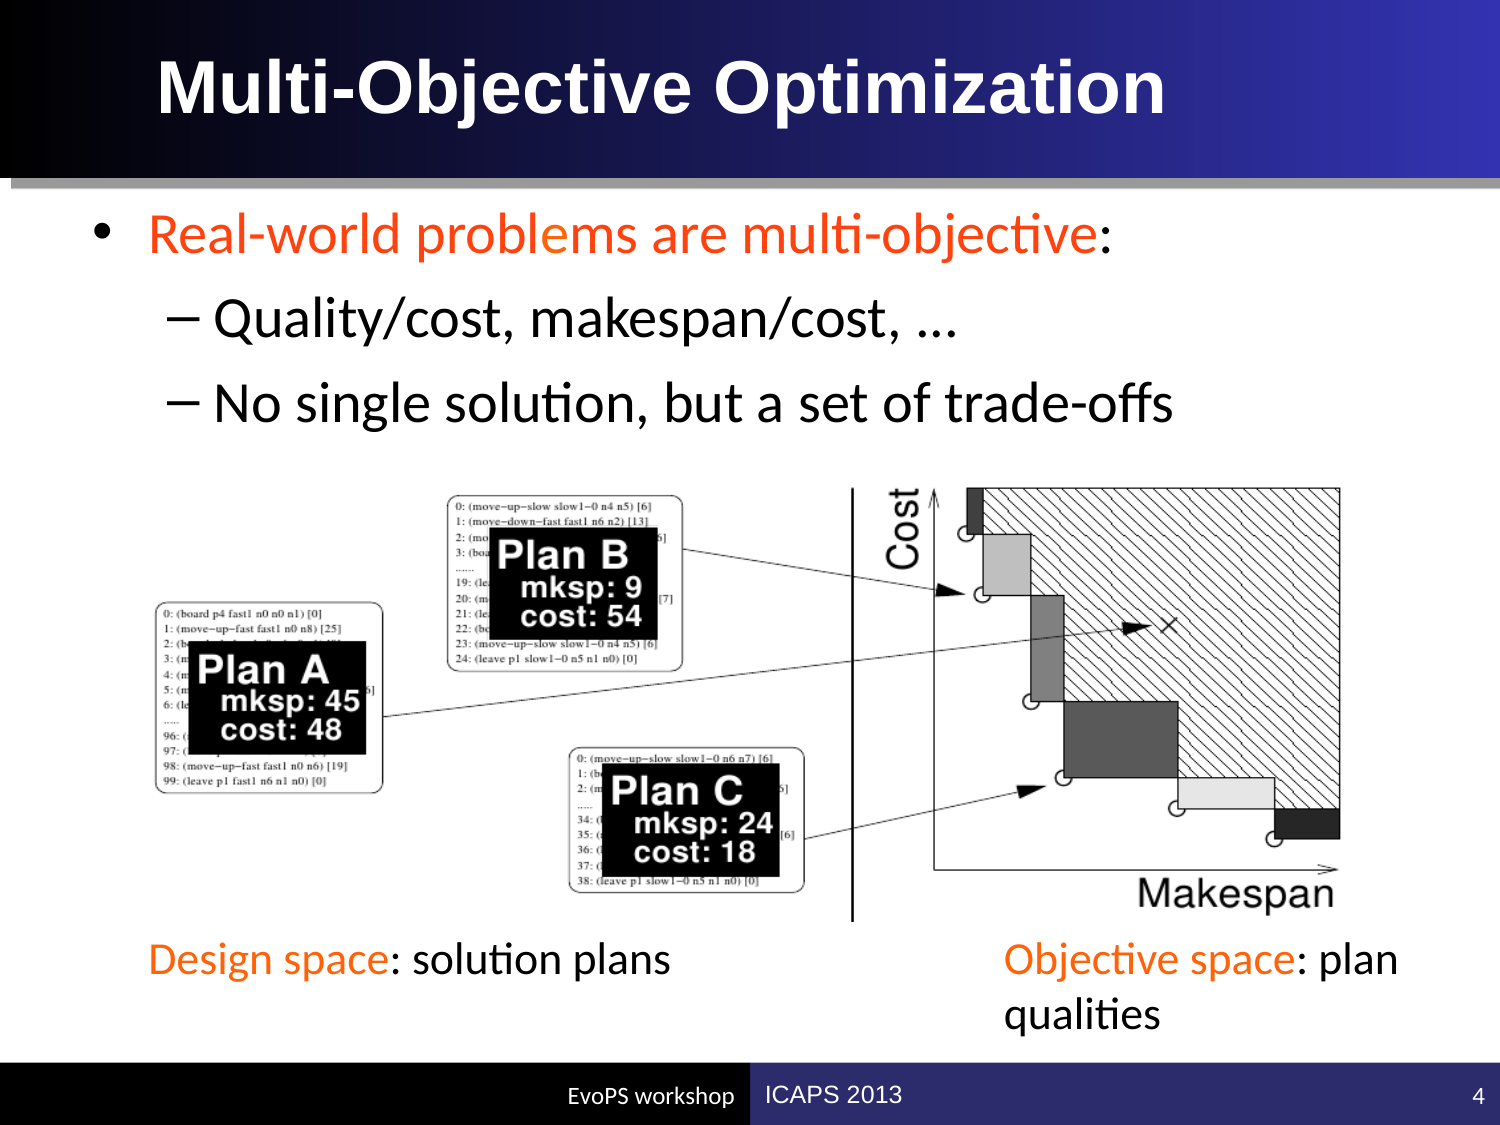

Multi-Objective Optimization
# Real-world problems are multi-objective:
Quality/cost, makespan/cost, ...
No single solution, but a set of trade-offs
Design space: solution plans
Objective space: plan qualities
4